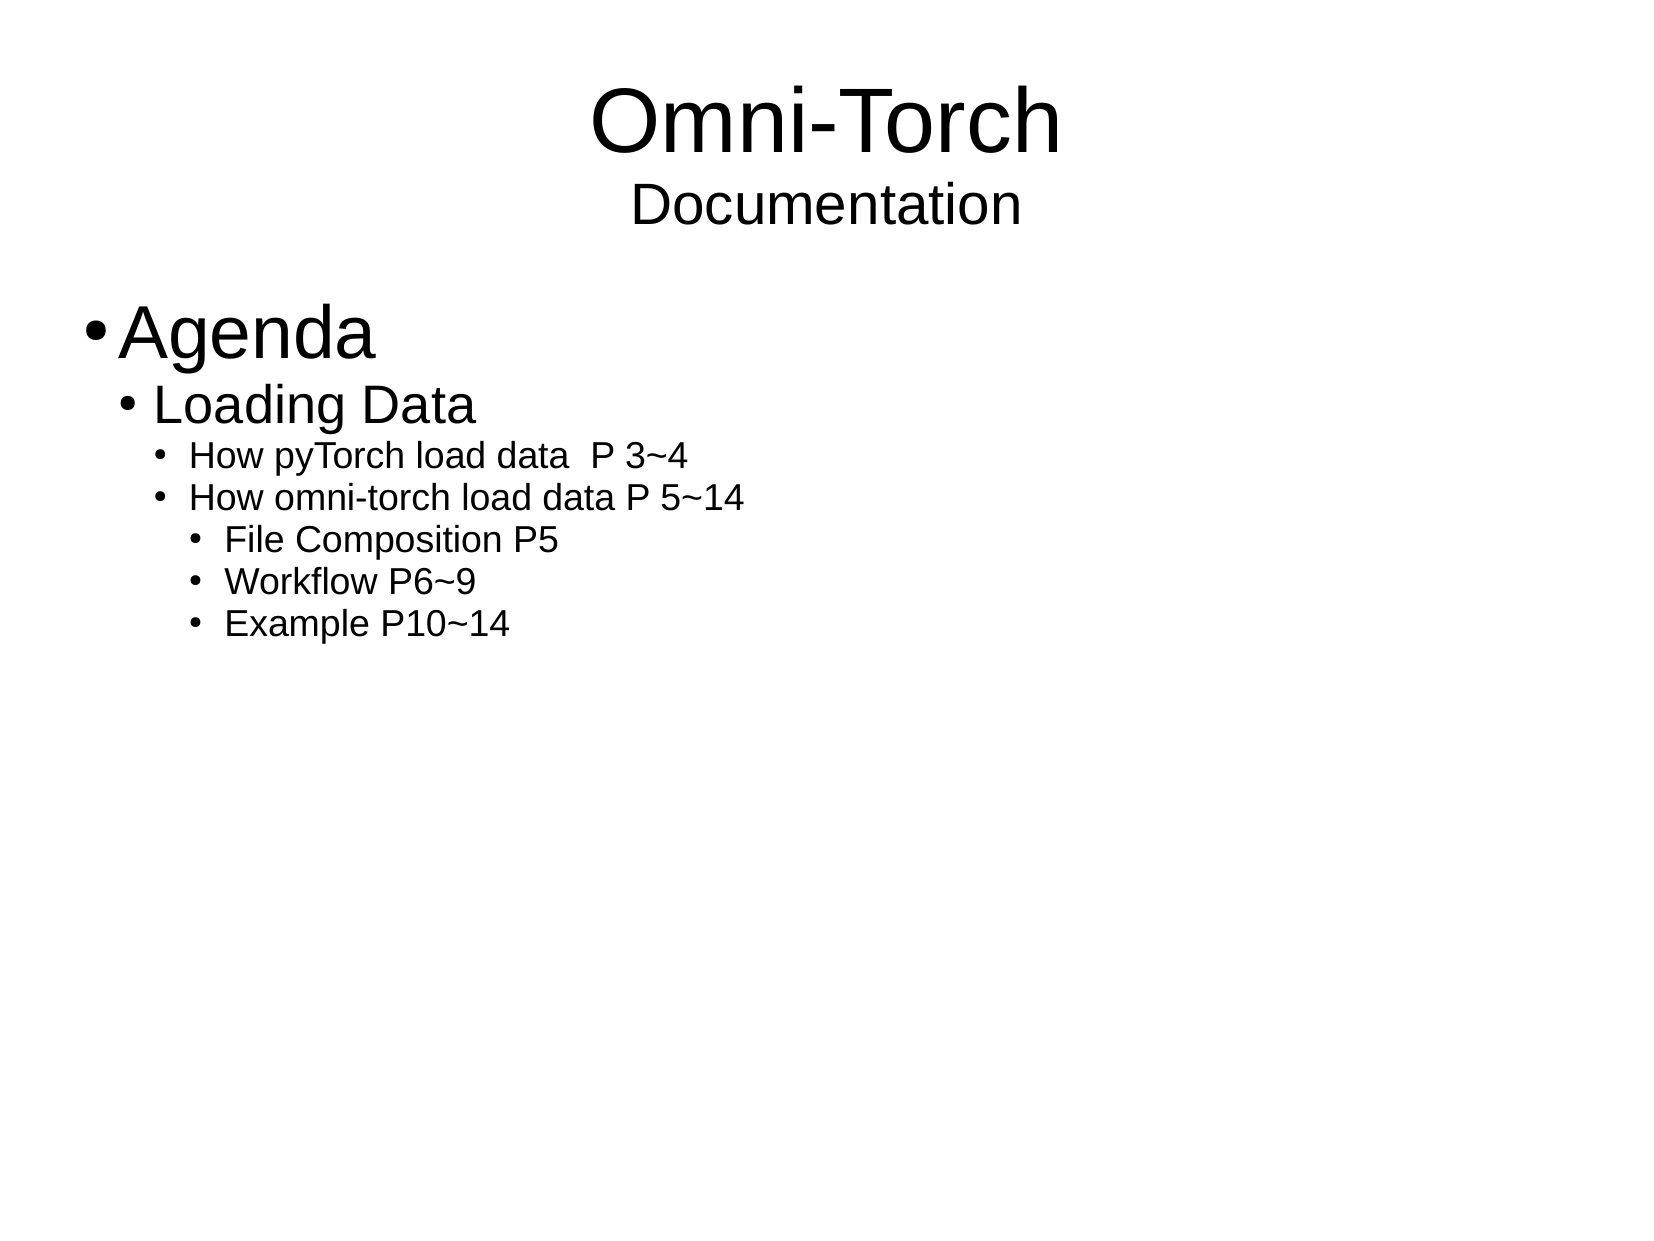

Omni-Torch
Documentation
# Agenda
Loading Data
How pyTorch load data P 3~4
How omni-torch load data P 5~14
File Composition P5
Workflow P6~9
Example P10~14